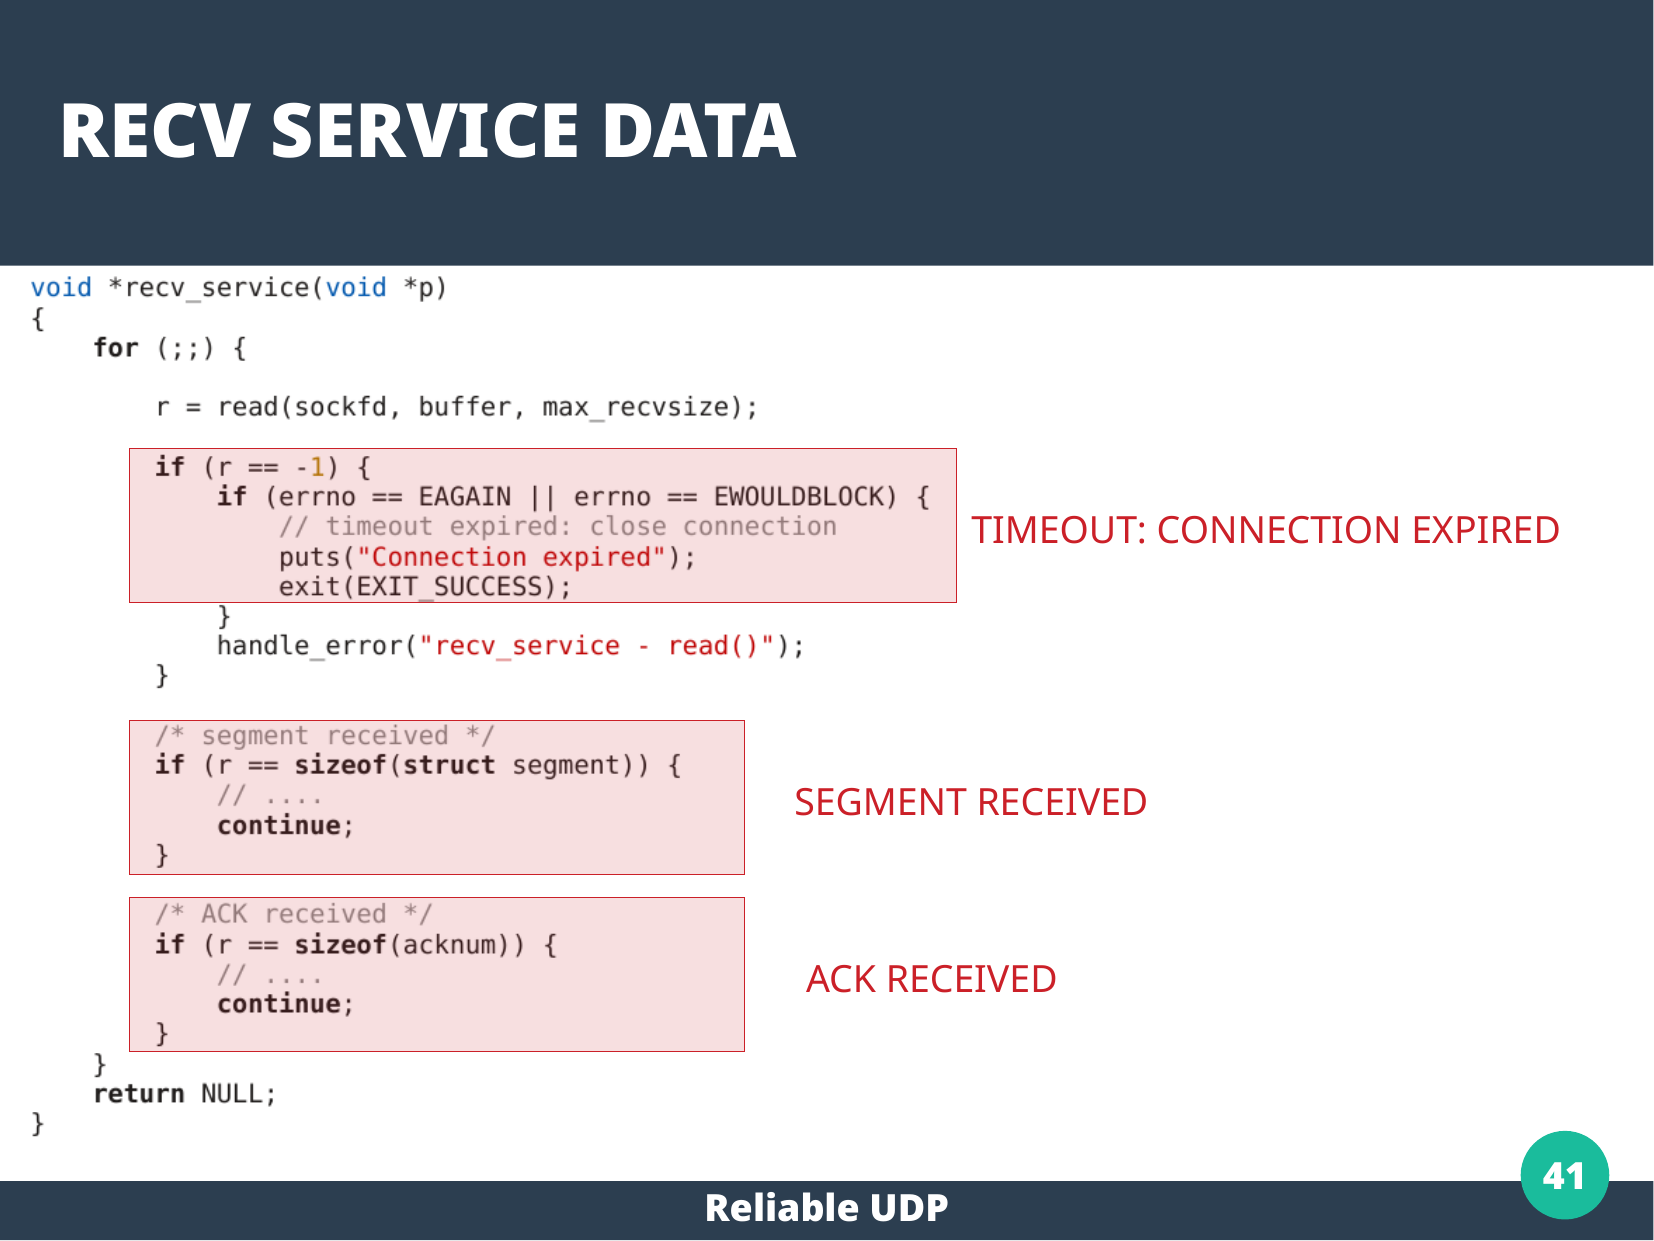

# RECV SERVICE DATA
TIMEOUT: CONNECTION EXPIRED
SEGMENT RECEIVED
ACK RECEIVED
41
Reliable UDP